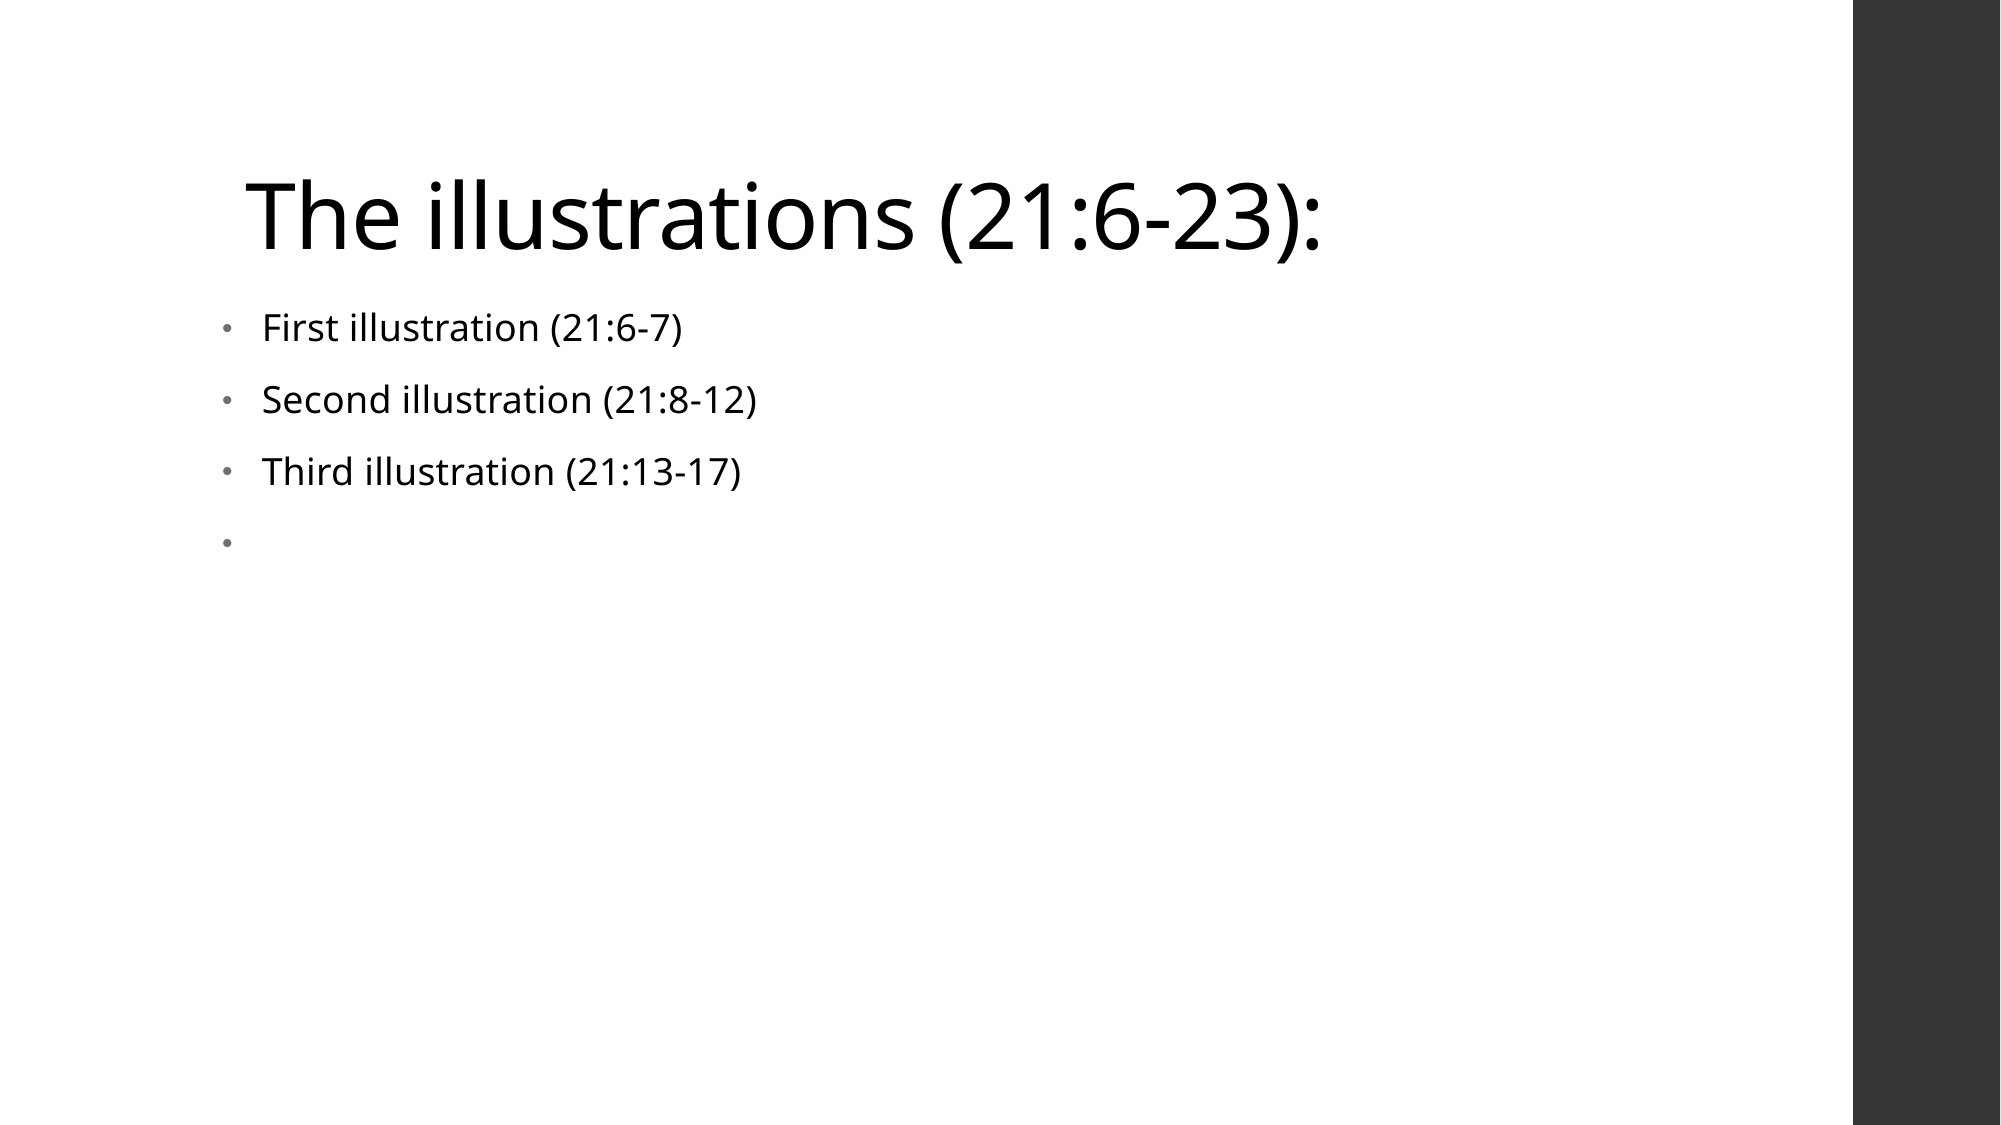

# The illustrations (21:6-23):
 First illustration (21:6-7)
 Second illustration (21:8-12)
 Third illustration (21:13-17)